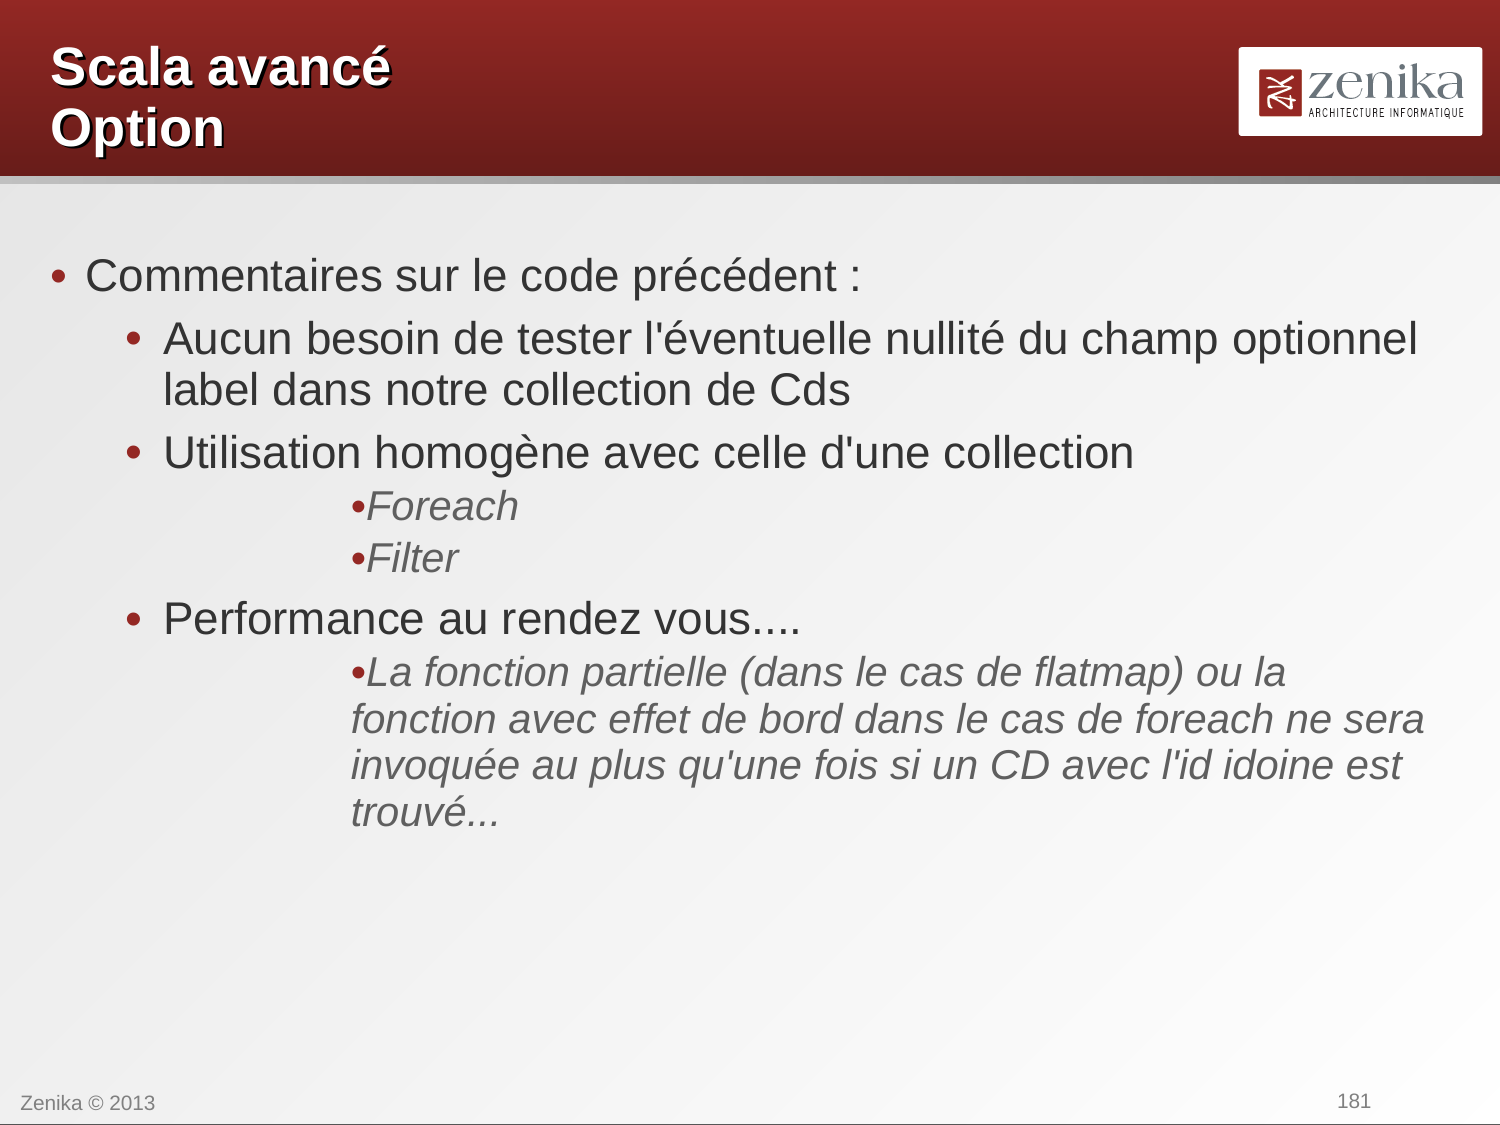

# Scala avancé Option
Commentaires sur le code précédent :
Aucun besoin de tester l'éventuelle nullité du champ optionnel label dans notre collection de Cds
Utilisation homogène avec celle d'une collection
Foreach
Filter
Performance au rendez vous....
La fonction partielle (dans le cas de flatmap) ou la fonction avec effet de bord dans le cas de foreach ne sera invoquée au plus qu'une fois si un CD avec l'id idoine est trouvé...